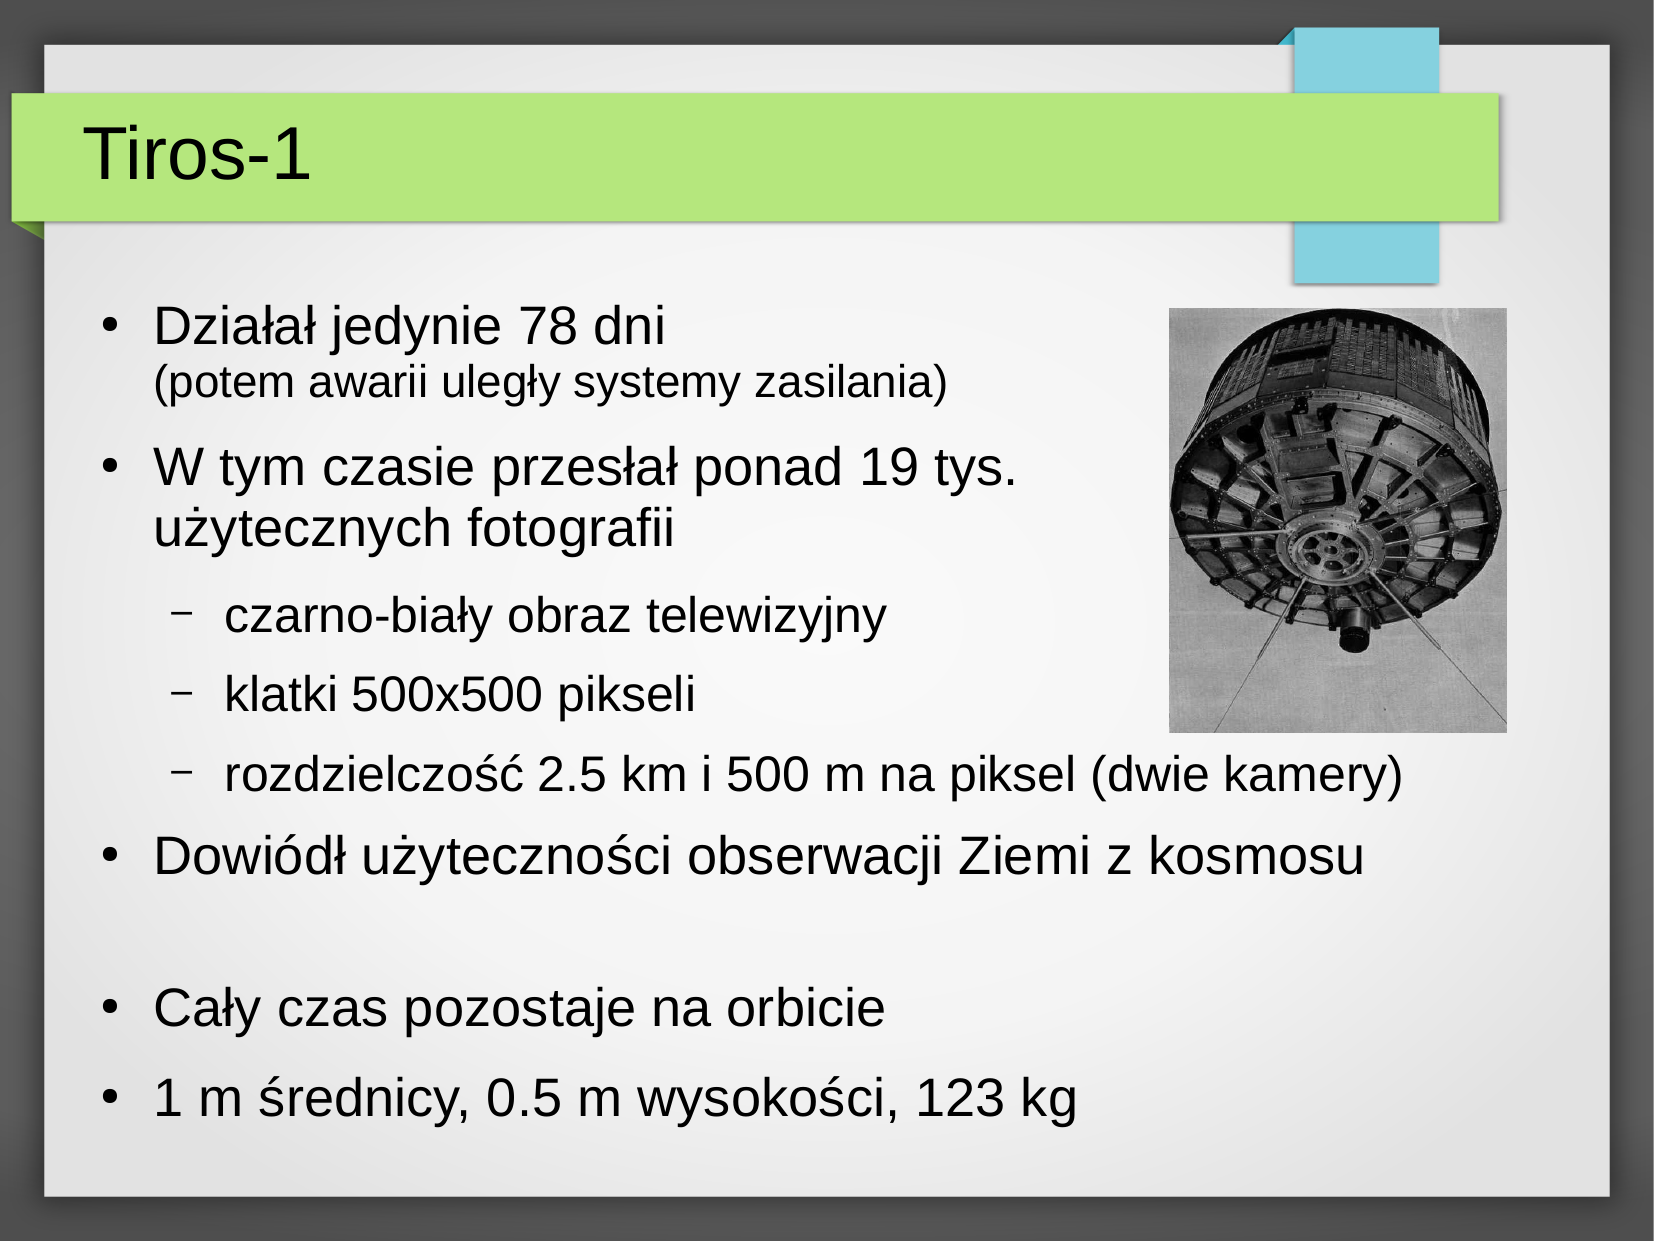

# Tiros-1
Działał jedynie 78 dni
(potem awarii uległy systemy zasilania)
W tym czasie przesłał ponad 19 tys.
użytecznych fotografii
czarno-biały obraz telewizyjny
klatki 500x500 pikseli
rozdzielczość 2.5 km i 500 m na piksel (dwie kamery)
Dowiódł użyteczności obserwacji Ziemi z kosmosu
Cały czas pozostaje na orbicie
1 m średnicy, 0.5 m wysokości, 123 kg